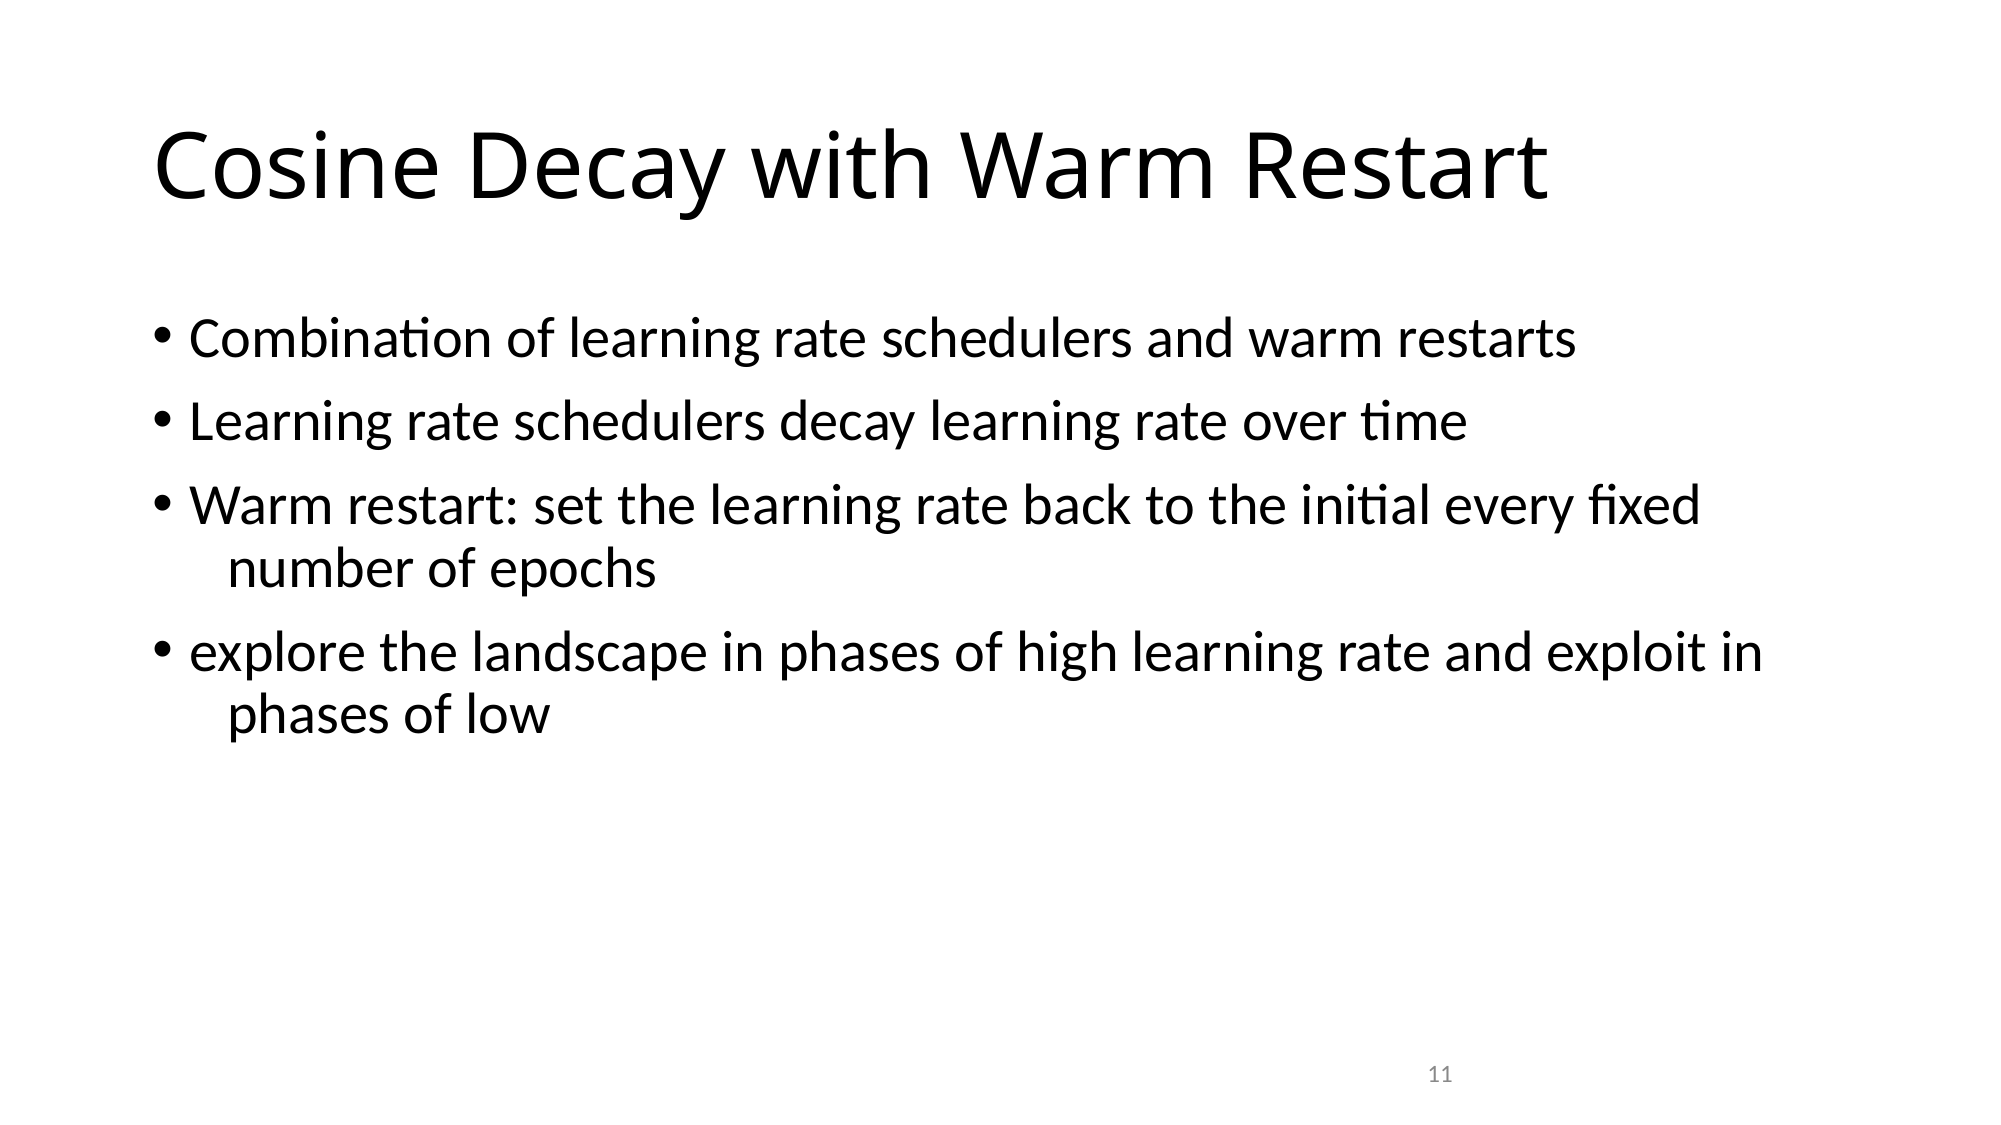

# Cosine Decay with Warm Restart
Combination of learning rate schedulers and warm restarts
Learning rate schedulers decay learning rate over time
Warm restart: set the learning rate back to the initial every fixed number of epochs
explore the landscape in phases of high learning rate and exploit in phases of low
11